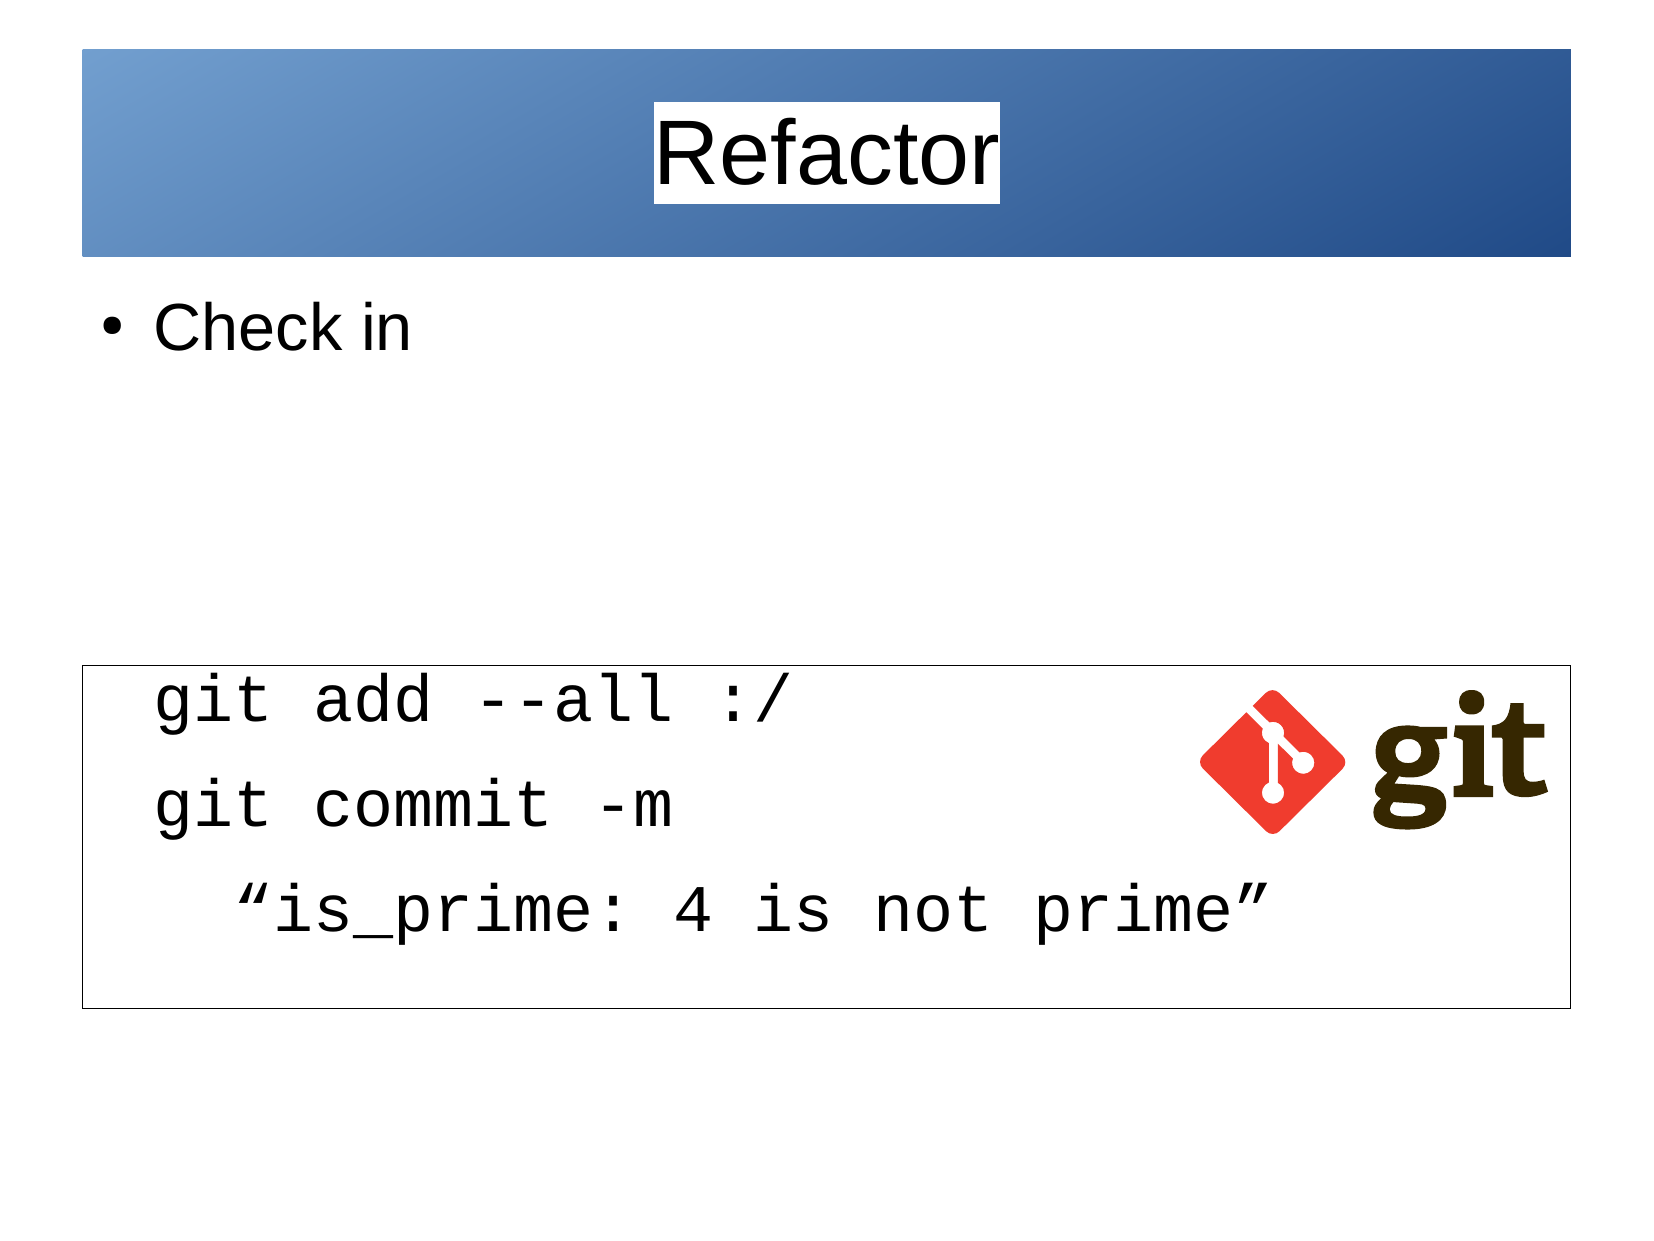

#
Refactor
Check in
git add --all :/
git commit -m
 “is_prime: 4 is not prime”